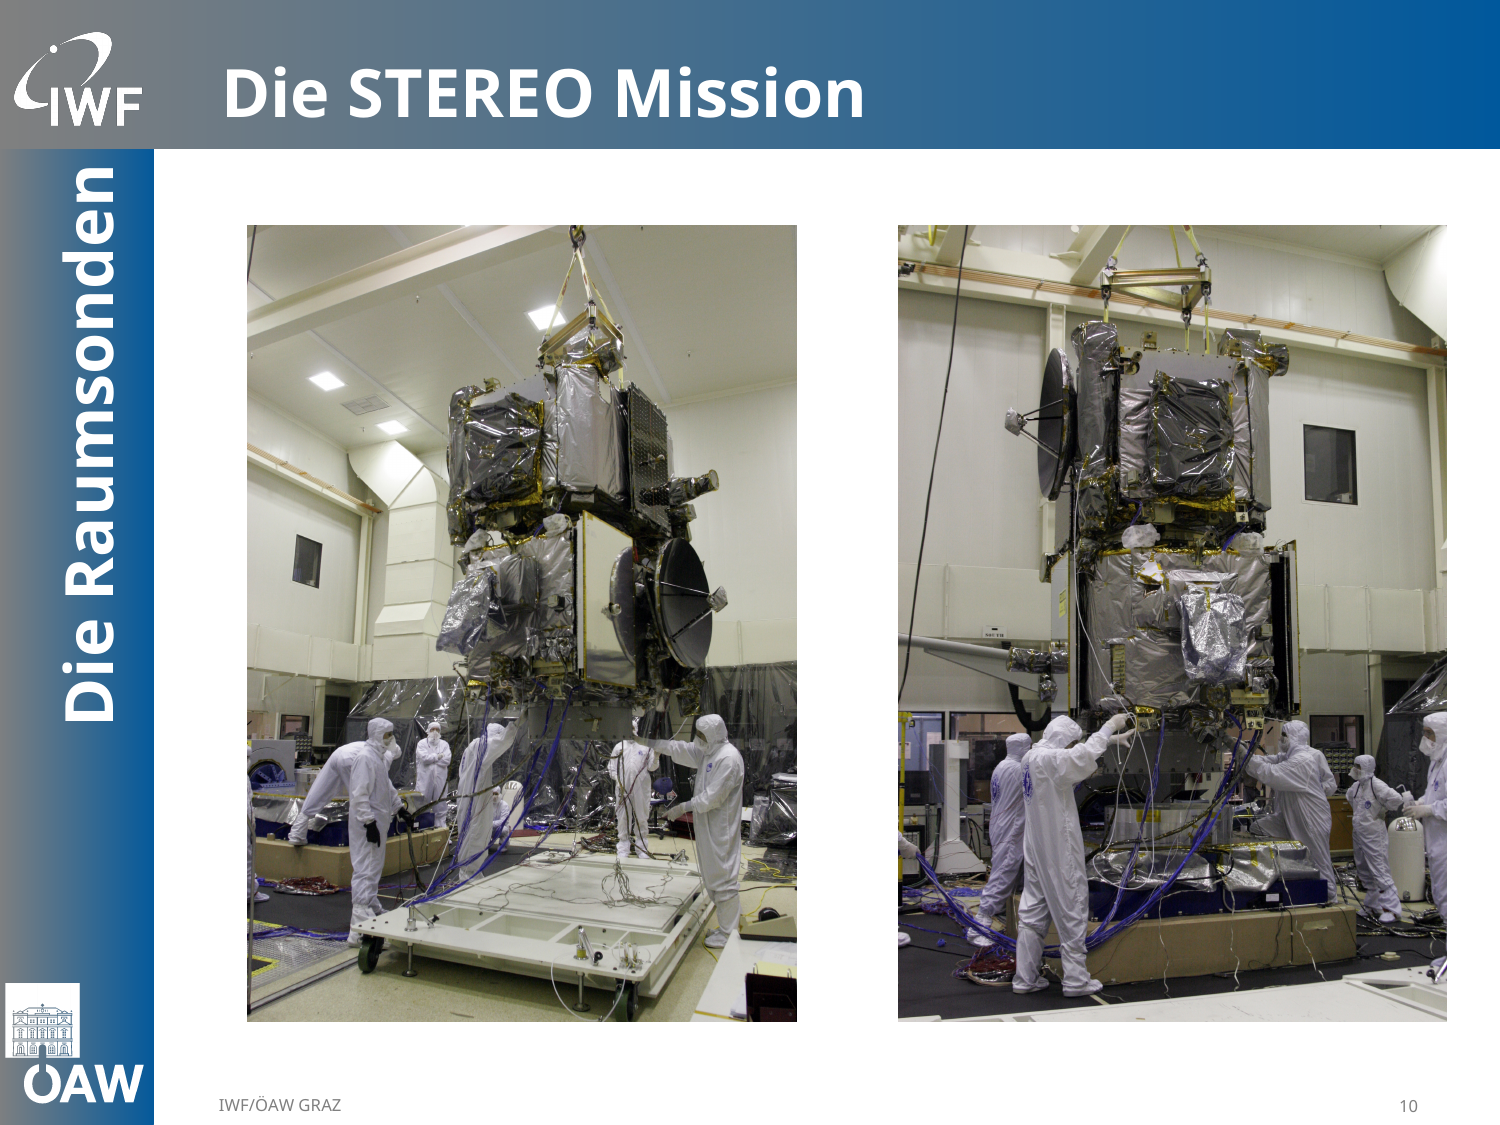

# Die STEREO Mission
Die Raumsonden
IWF/ÖAW GRAZ
10